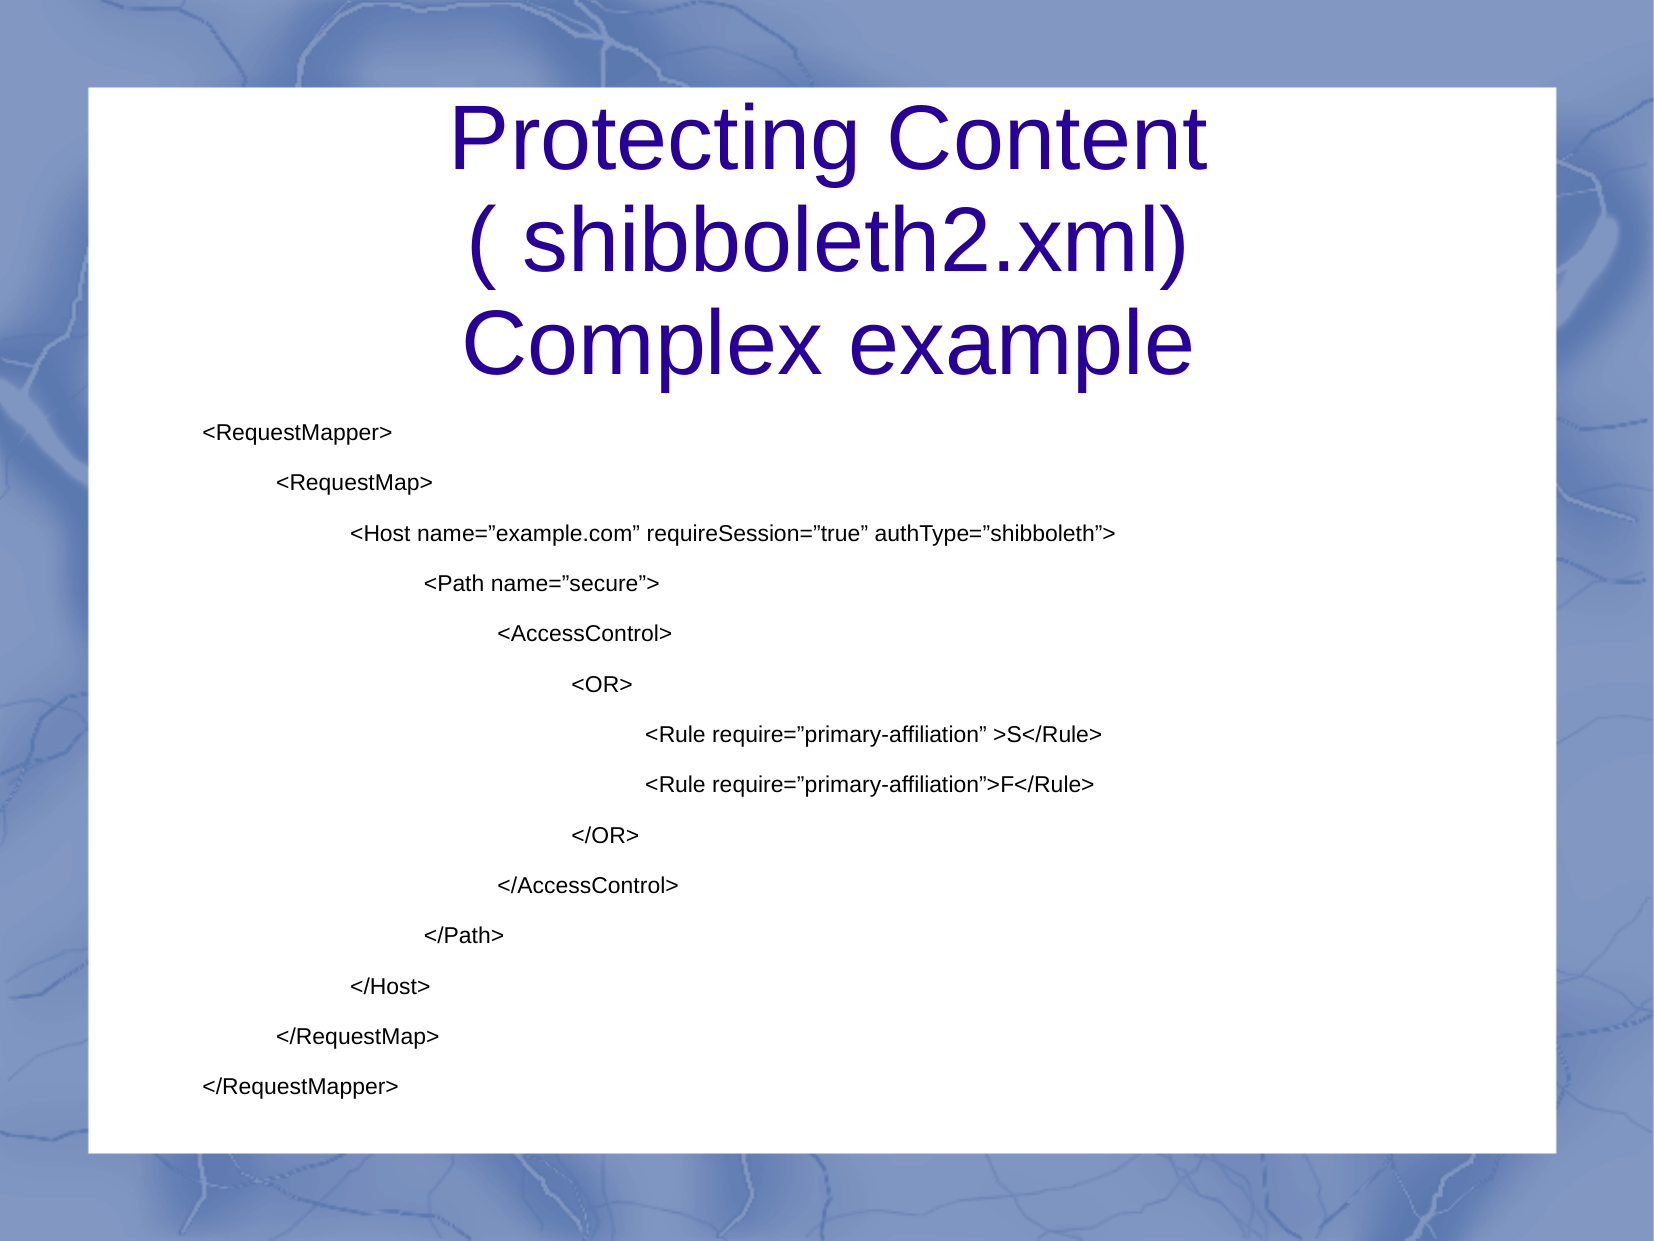

# Protecting Content ( shibboleth2.xml) Complex example
<RequestMapper>
	<RequestMap>
		<Host name=”example.com” requireSession=”true” authType=”shibboleth”>
			<Path name=”secure”>
				<AccessControl>
					<OR>
						<Rule require=”primary-affiliation” >S</Rule>
						<Rule require=”primary-affiliation”>F</Rule>
					</OR>
				</AccessControl>
			</Path>
		</Host>
	</RequestMap>
</RequestMapper>